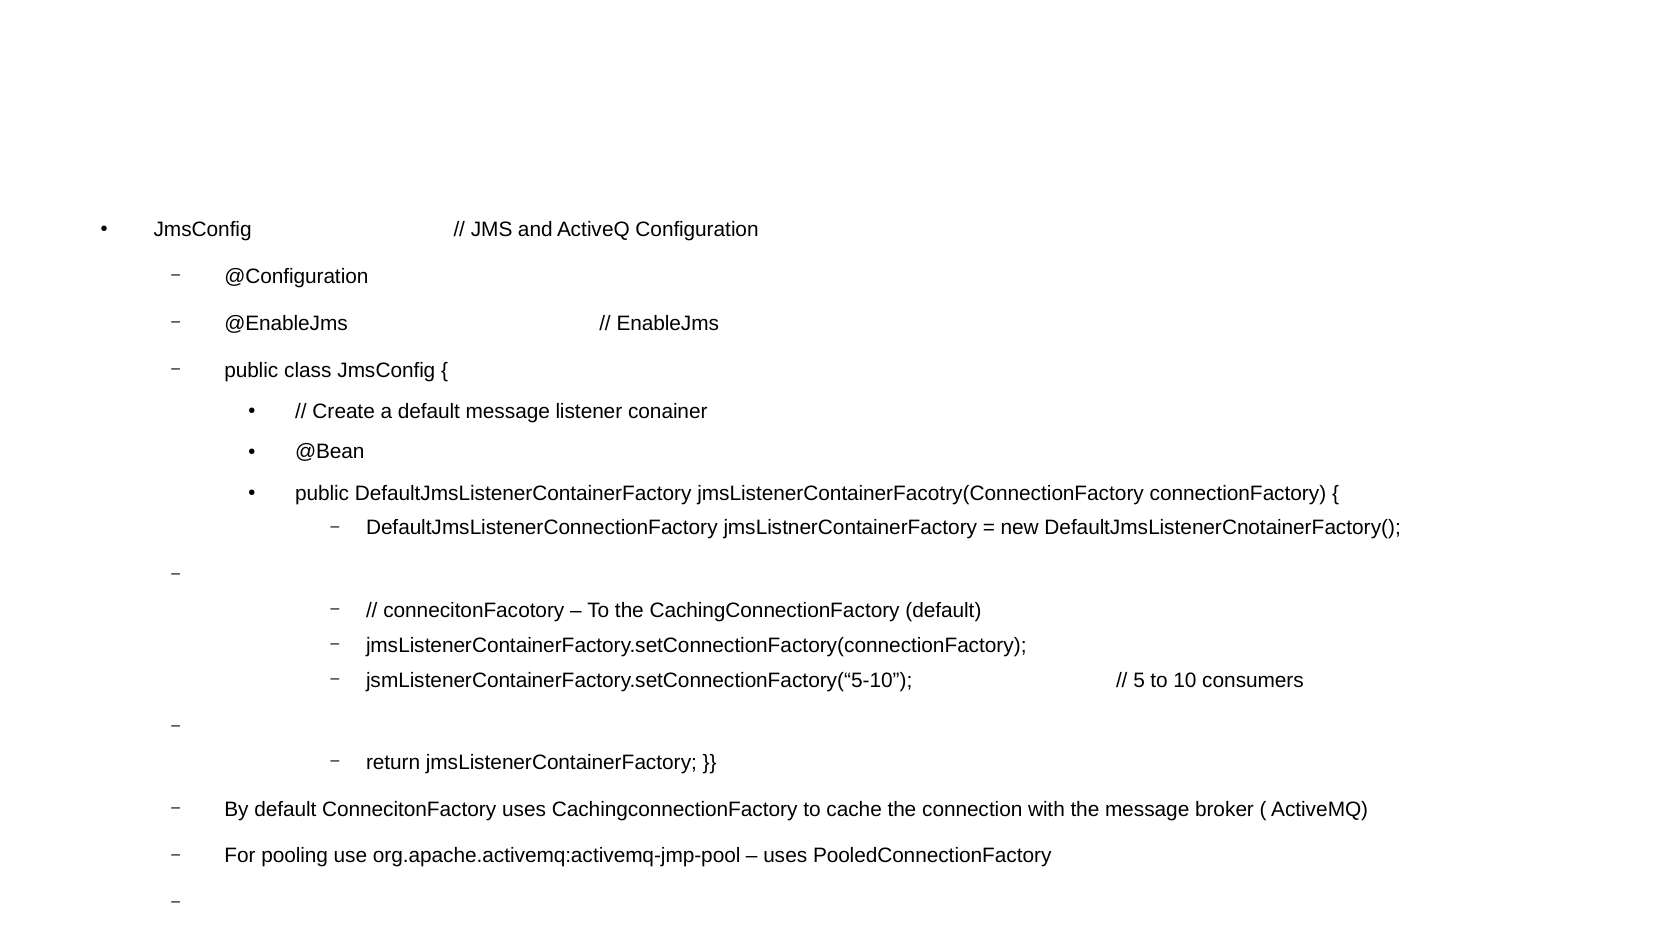

#
JmsConfig			// JMS and ActiveQ Configuration
@Configuration
@EnableJms				// EnableJms
public class JmsConfig {
// Create a default message listener conainer
@Bean
public DefaultJmsListenerContainerFactory jmsListenerContainerFacotry(ConnectionFactory connectionFactory) {
DefaultJmsListenerConnectionFactory jmsListnerContainerFactory = new DefaultJmsListenerCnotainerFactory();
// connecitonFacotory – To the CachingConnectionFactory (default)
jmsListenerContainerFactory.setConnectionFactory(connectionFactory);
jsmListenerContainerFactory.setConnectionFactory(“5-10”);			// 5 to 10 consumers
return jmsListenerContainerFactory; }}
By default ConnecitonFactory uses CachingconnectionFactory to cache the connection with the message broker ( ActiveMQ)
For pooling use org.apache.activemq:activemq-jmp-pool – uses PooledConnectionFactory